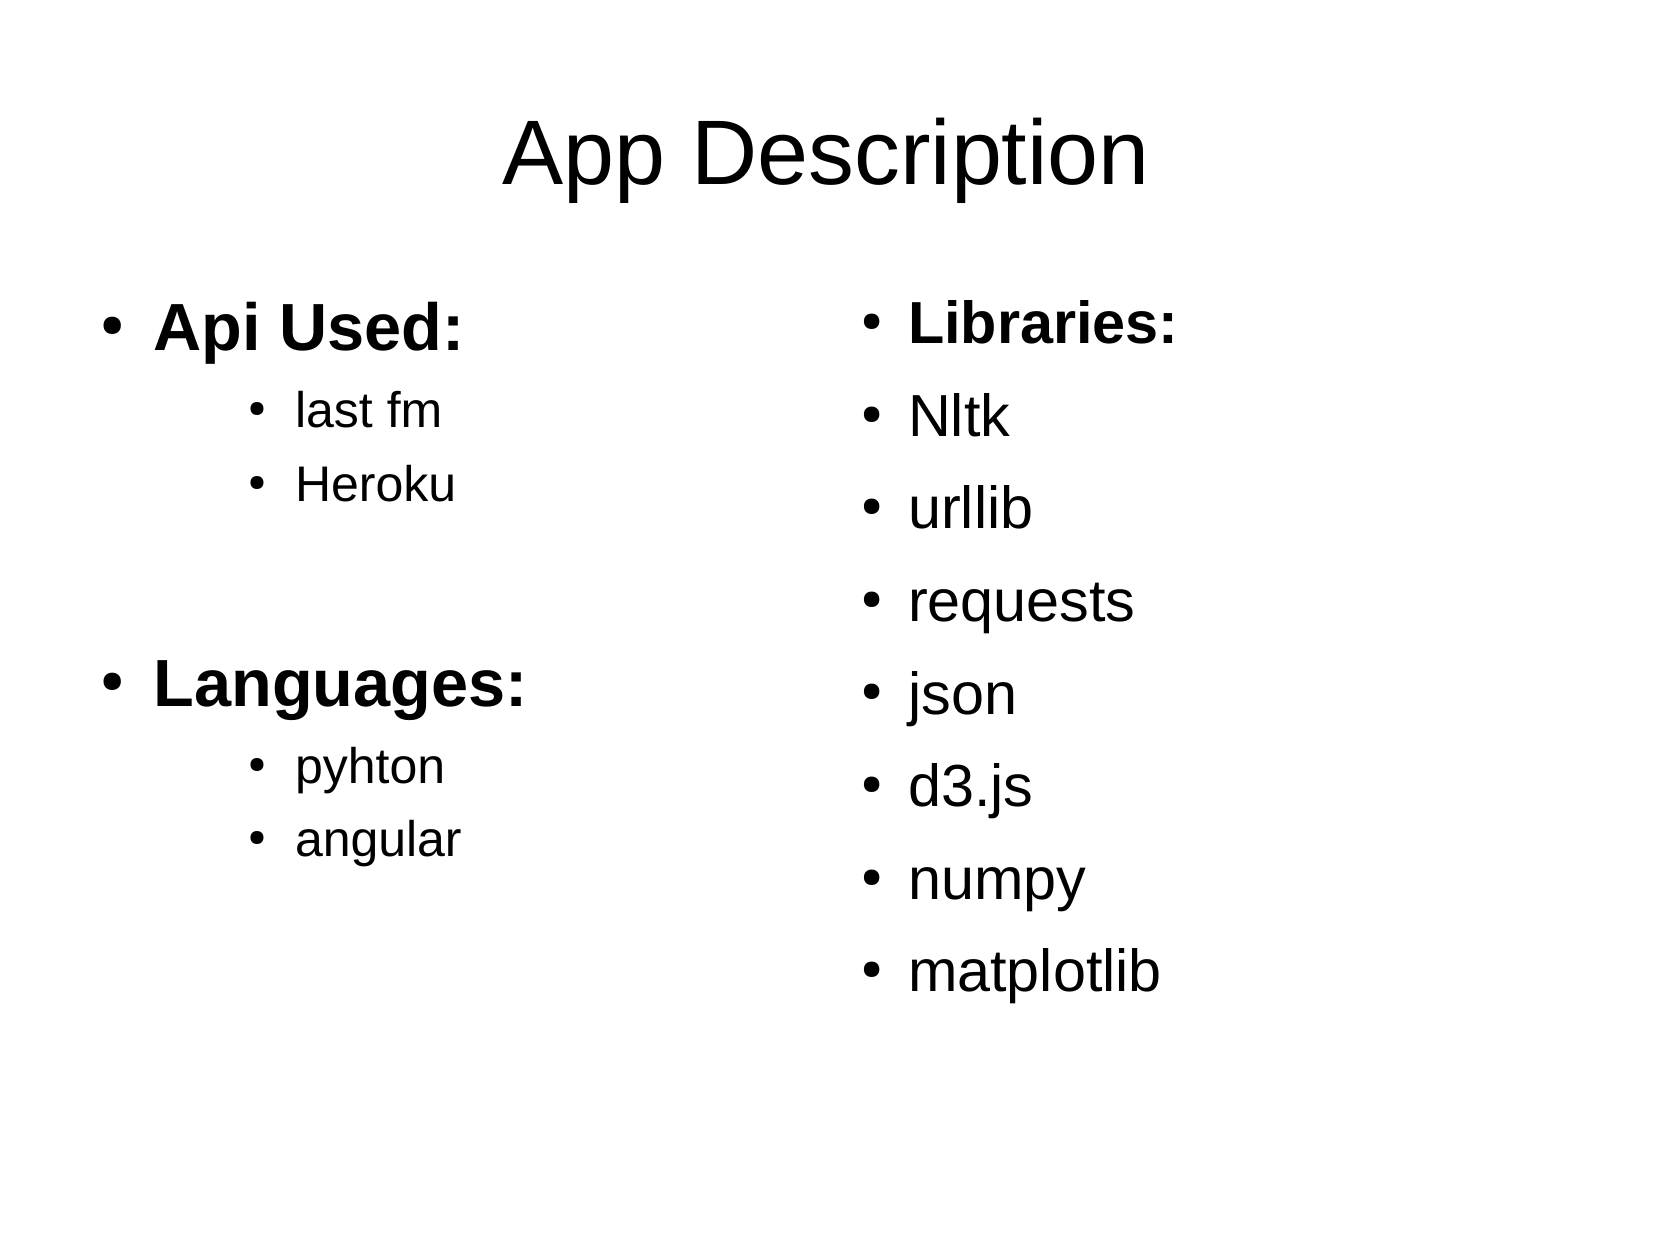

# App Description
Api Used:
last fm
Heroku
Languages:
pyhton
angular
Libraries:
Nltk
urllib
requests
json
d3.js
numpy
matplotlib